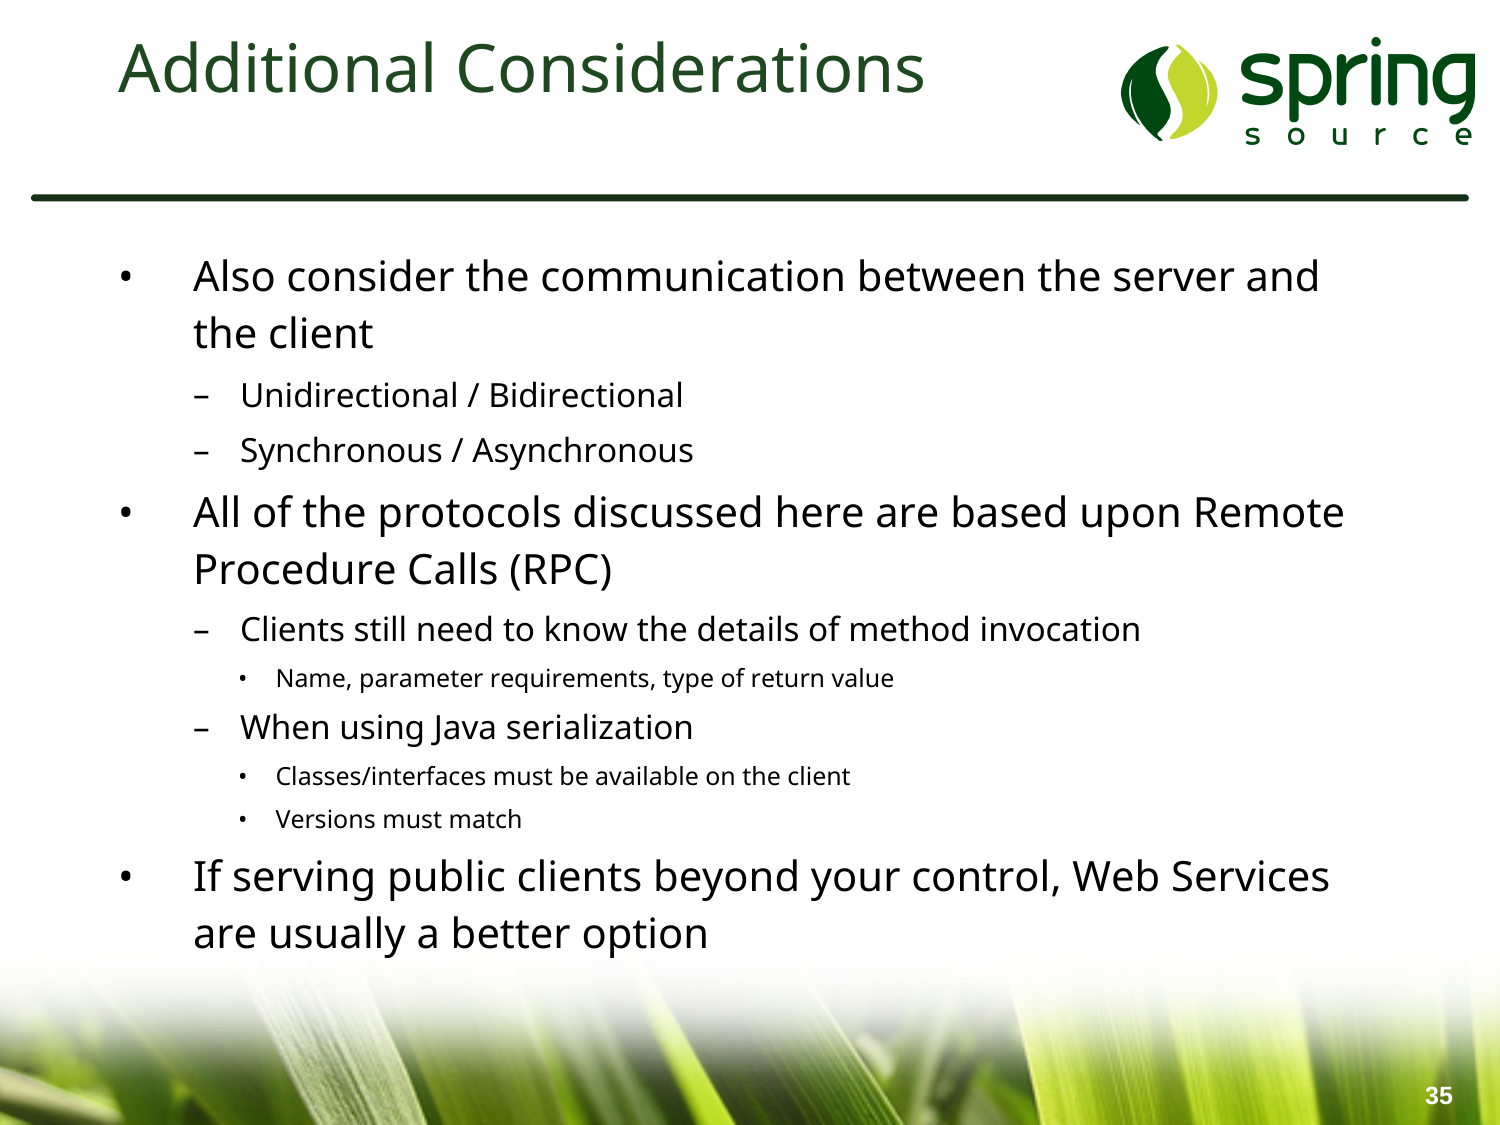

# Additional Considerations
Also consider the communication between the server and the client
Unidirectional / Bidirectional
Synchronous / Asynchronous
All of the protocols discussed here are based upon Remote Procedure Calls (RPC)
Clients still need to know the details of method invocation
Name, parameter requirements, type of return value
When using Java serialization
Classes/interfaces must be available on the client
Versions must match
If serving public clients beyond your control, Web Services are usually a better option